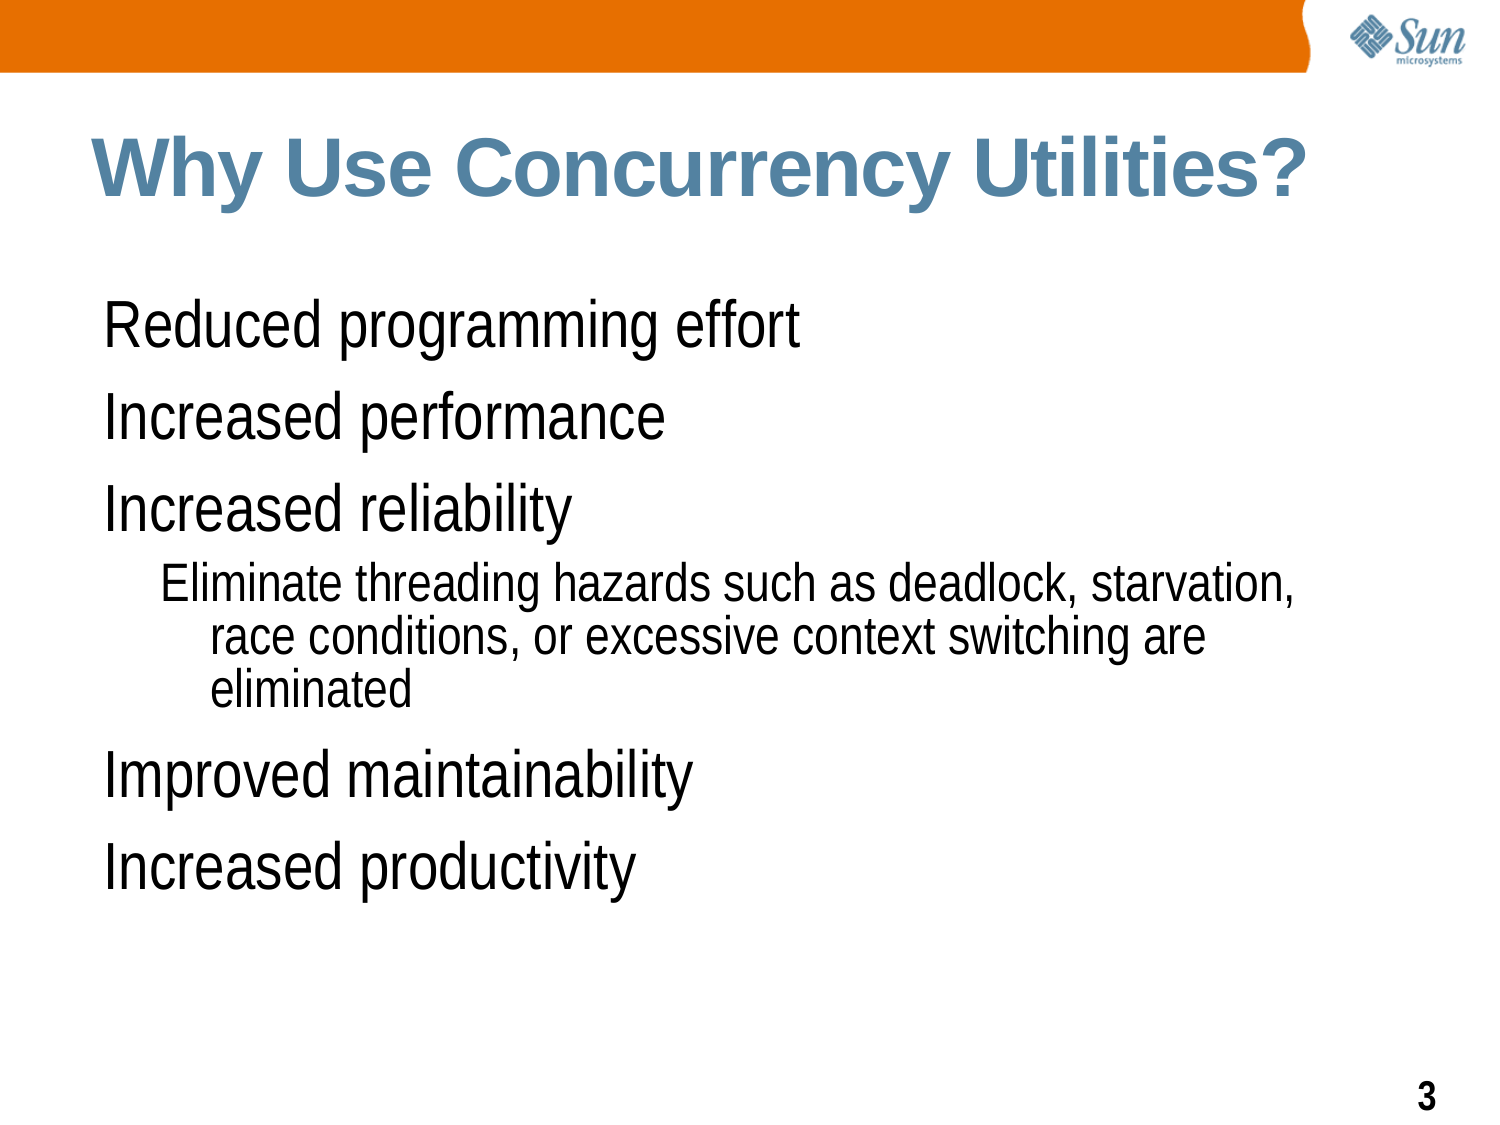

# Why Use Concurrency Utilities?
Reduced programming effort
Increased performance
Increased reliability
Eliminate threading hazards such as deadlock, starvation, race conditions, or excessive context switching are eliminated
Improved maintainability
Increased productivity